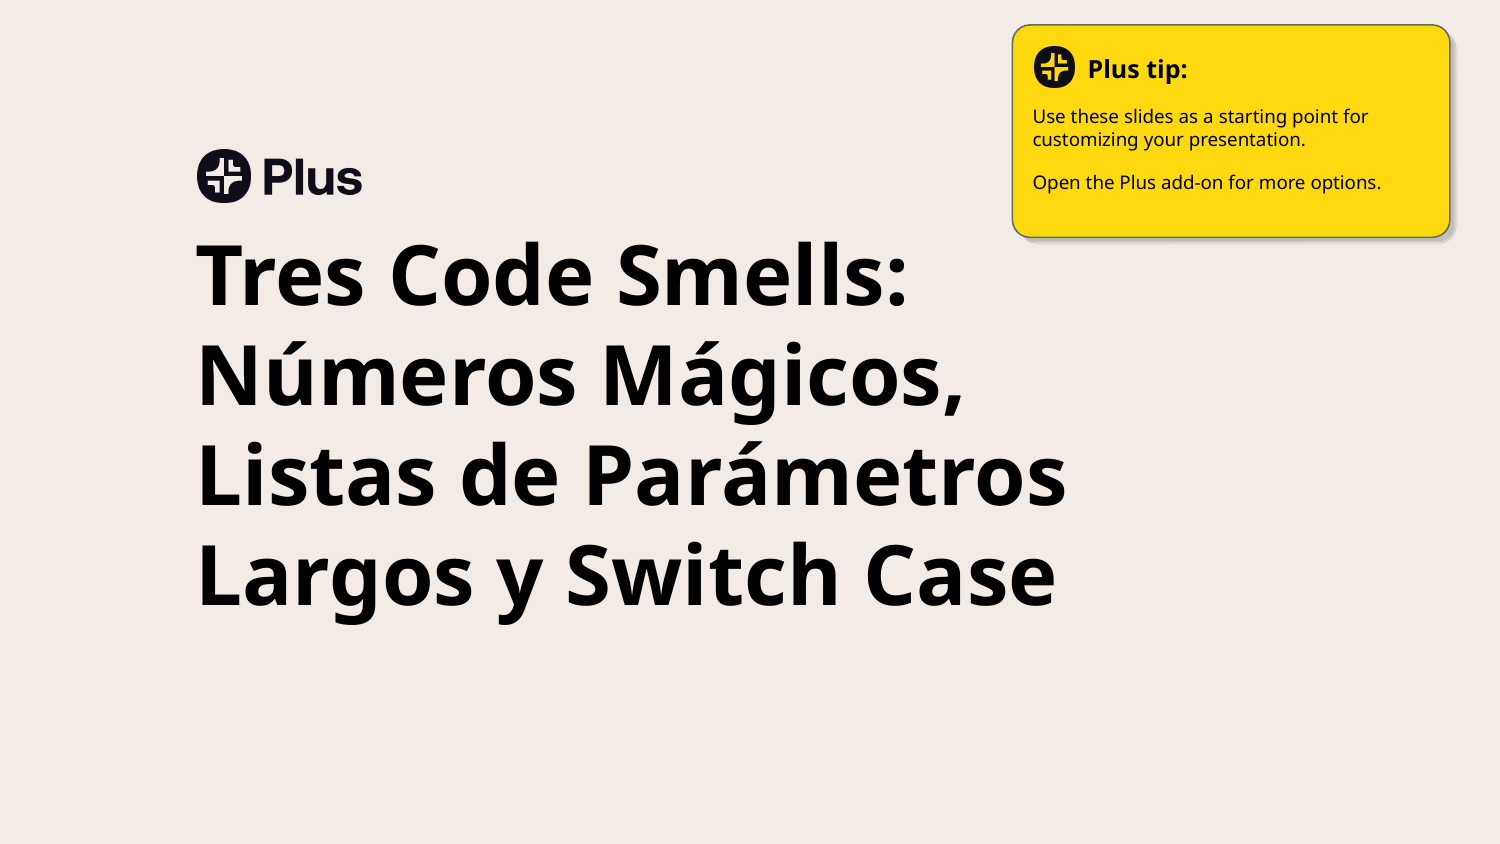

Use these slides as a starting point for customizing your presentation.
Open the Plus add-on for more options.
Plus tip:
# Tres Code Smells: Números Mágicos, Listas de Parámetros Largos y Switch Case